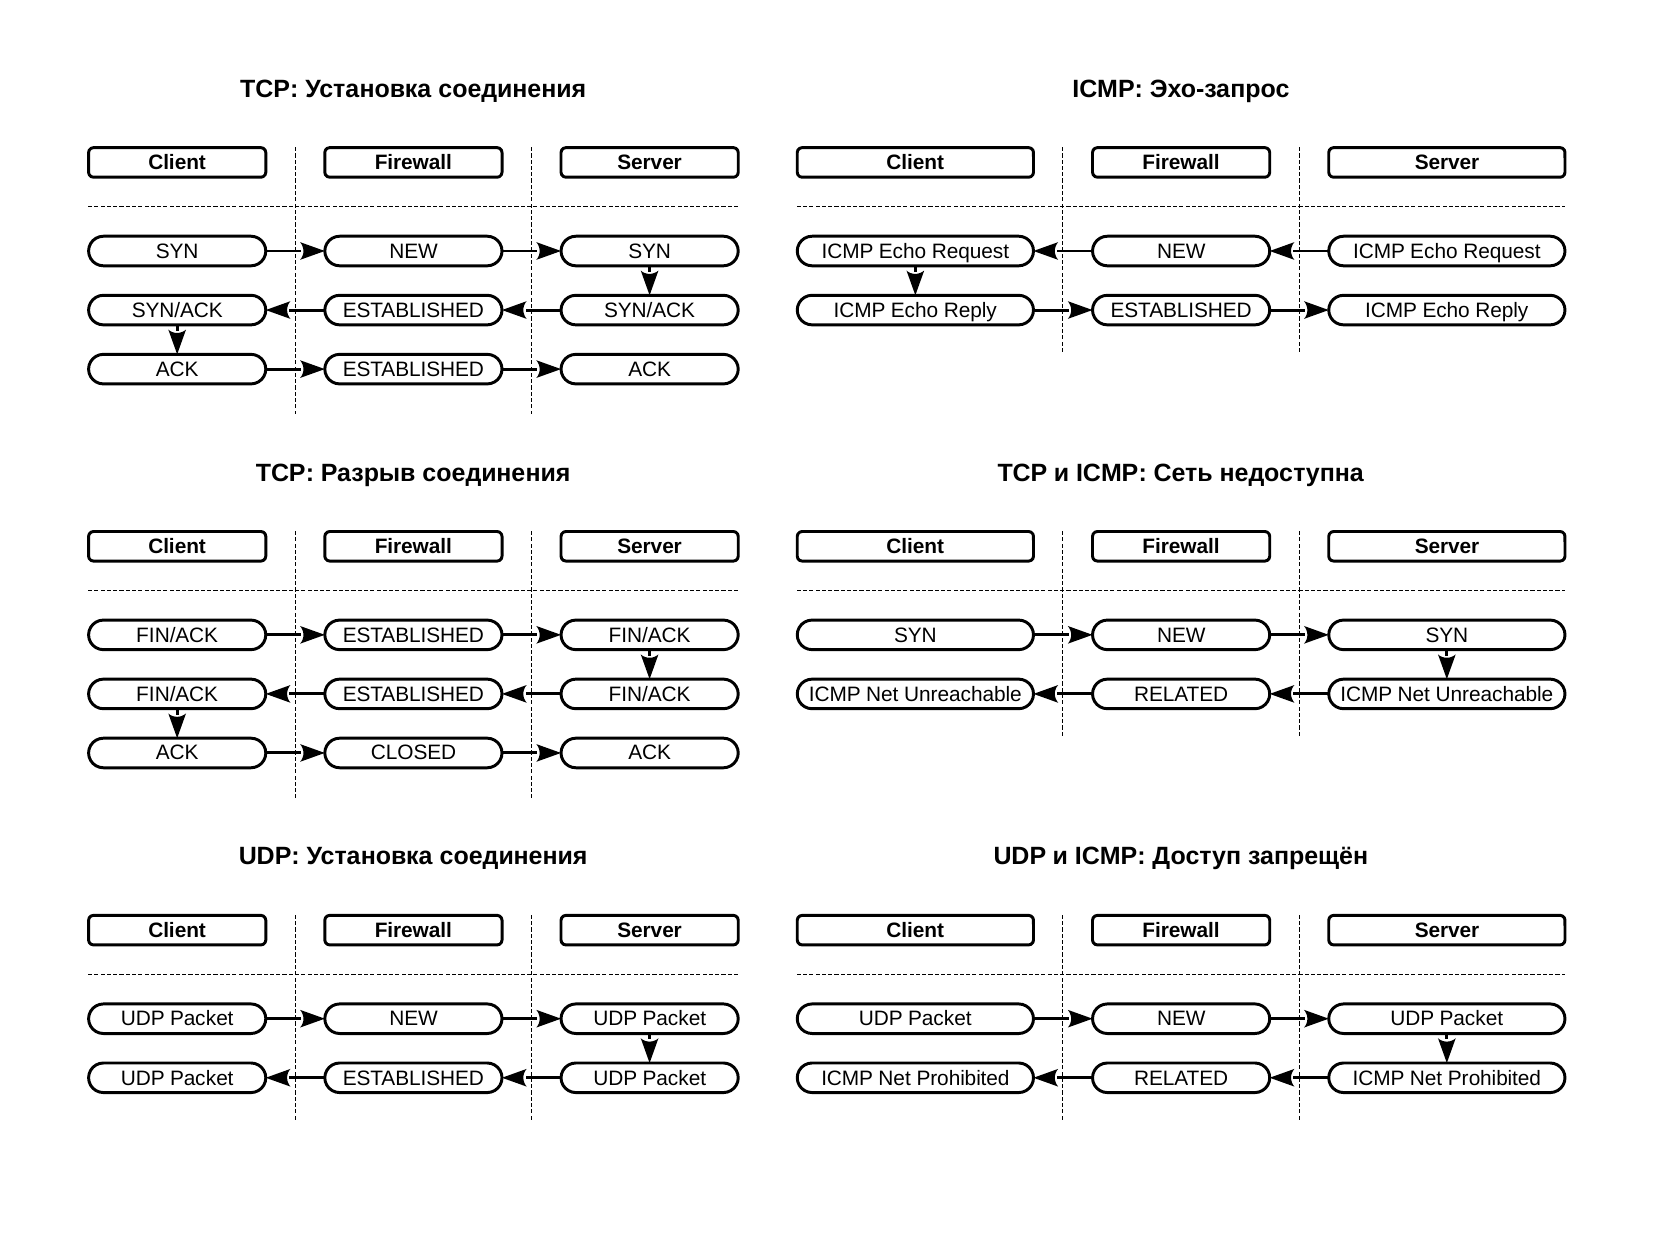

TCP: Установка соединения
ICMP: Эхо-запрос
Client
Firewall
Server
Client
Firewall
Server
SYN
NEW
SYN
ICMP Echo Request
NEW
ICMP Echo Request
SYN/ACK
ESTABLISHED
SYN/ACK
ICMP Echo Reply
ESTABLISHED
ICMP Echo Reply
ACK
ESTABLISHED
ACK
TCP: Разрыв соединения
TCP и ICMP: Сеть недоступна
Client
Firewall
Server
Client
Firewall
Server
FIN/ACK
ESTABLISHED
FIN/ACK
SYN
NEW
SYN
FIN/ACK
ESTABLISHED
FIN/ACK
ICMP Net Unreachable
RELATED
ICMP Net Unreachable
ACK
CLOSED
ACK
UDP: Установка соединения
UDP и ICMP: Доступ запрещён
Client
Firewall
Server
Client
Firewall
Server
UDP Packet
NEW
UDP Packet
UDP Packet
NEW
UDP Packet
UDP Packet
ESTABLISHED
UDP Packet
ICMP Net Prohibited
RELATED
ICMP Net Prohibited